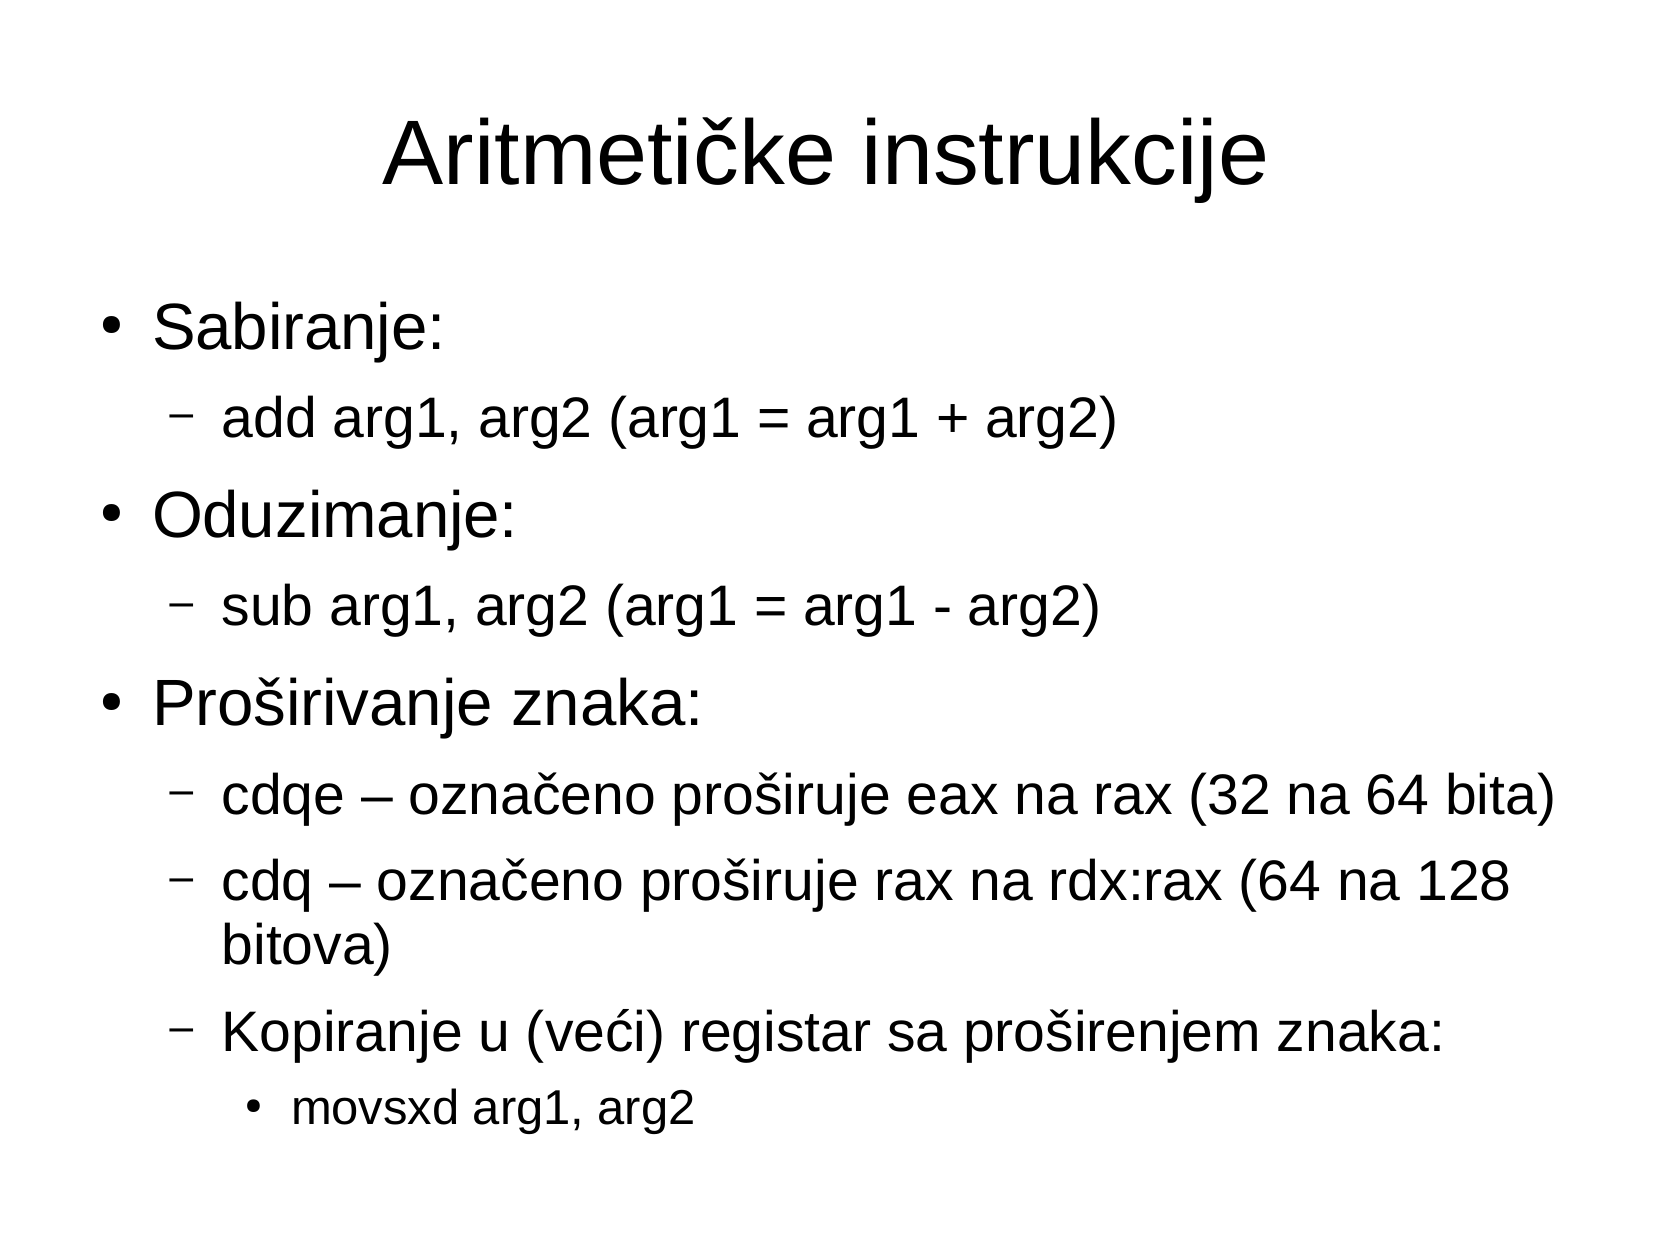

# Aritmetičke instrukcije
Sabiranje:
add arg1, arg2 (arg1 = arg1 + arg2)
Oduzimanje:
sub arg1, arg2 (arg1 = arg1 - arg2)
Proširivanje znaka:
cdqe – označeno proširuje eax na rax (32 na 64 bita)
cdq – označeno proširuje rax na rdx:rax (64 na 128 bitova)
Kopiranje u (veći) registar sa proširenjem znaka:
movsxd arg1, arg2